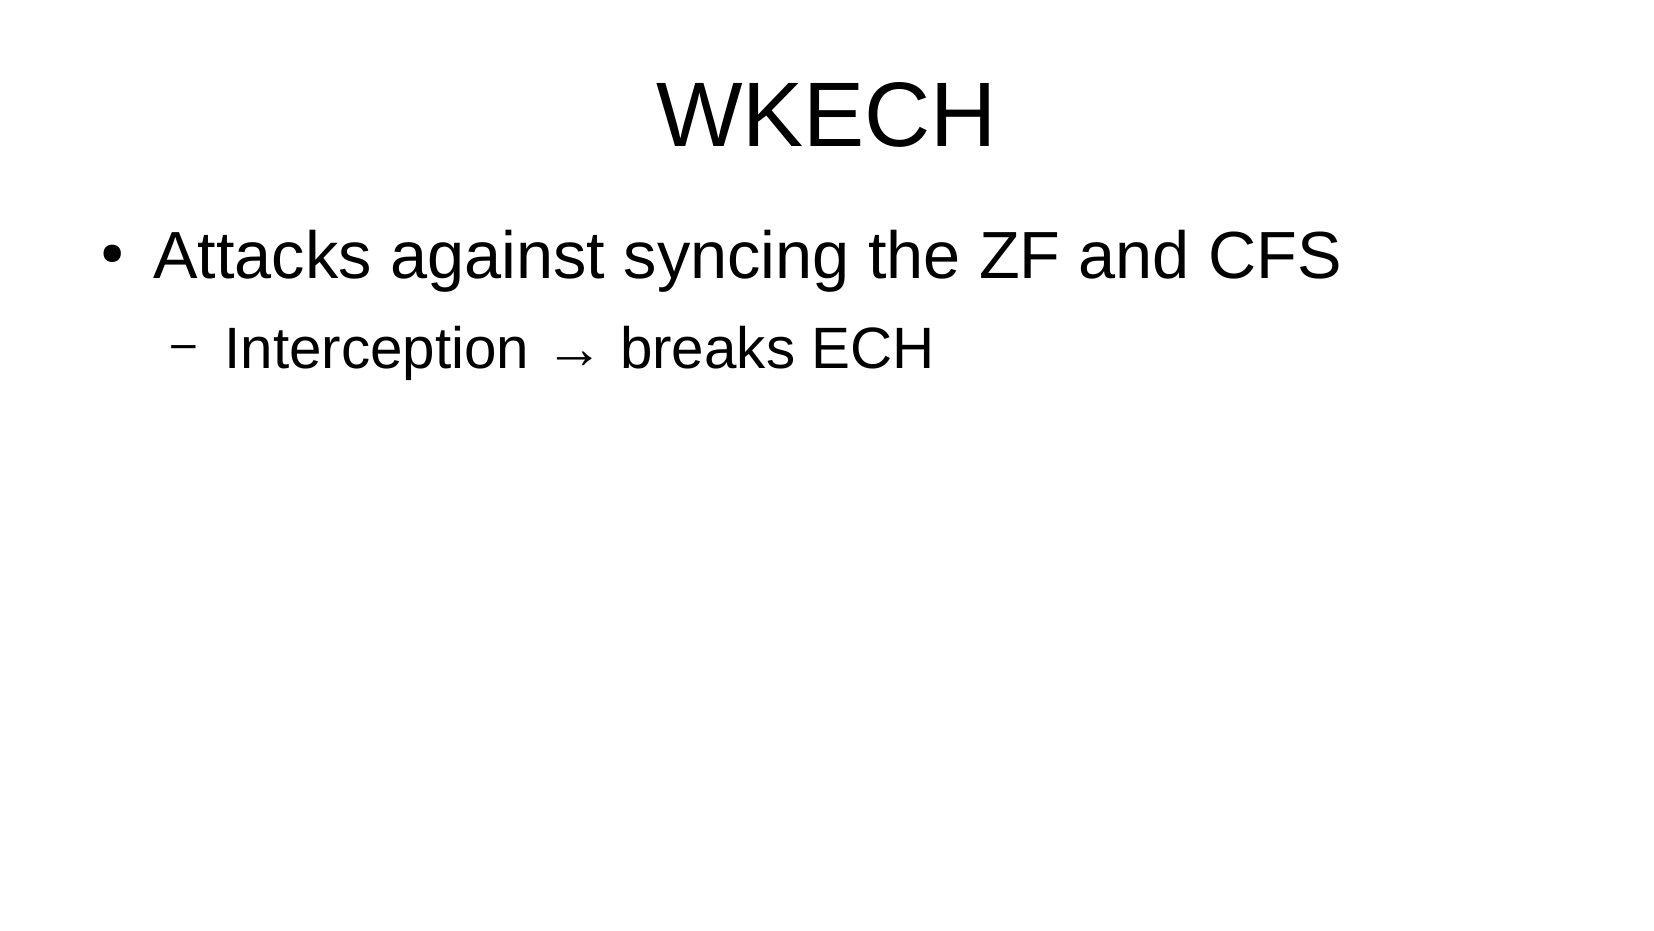

# WKECH
Attacks against syncing the ZF and CFS
Interception → breaks ECH